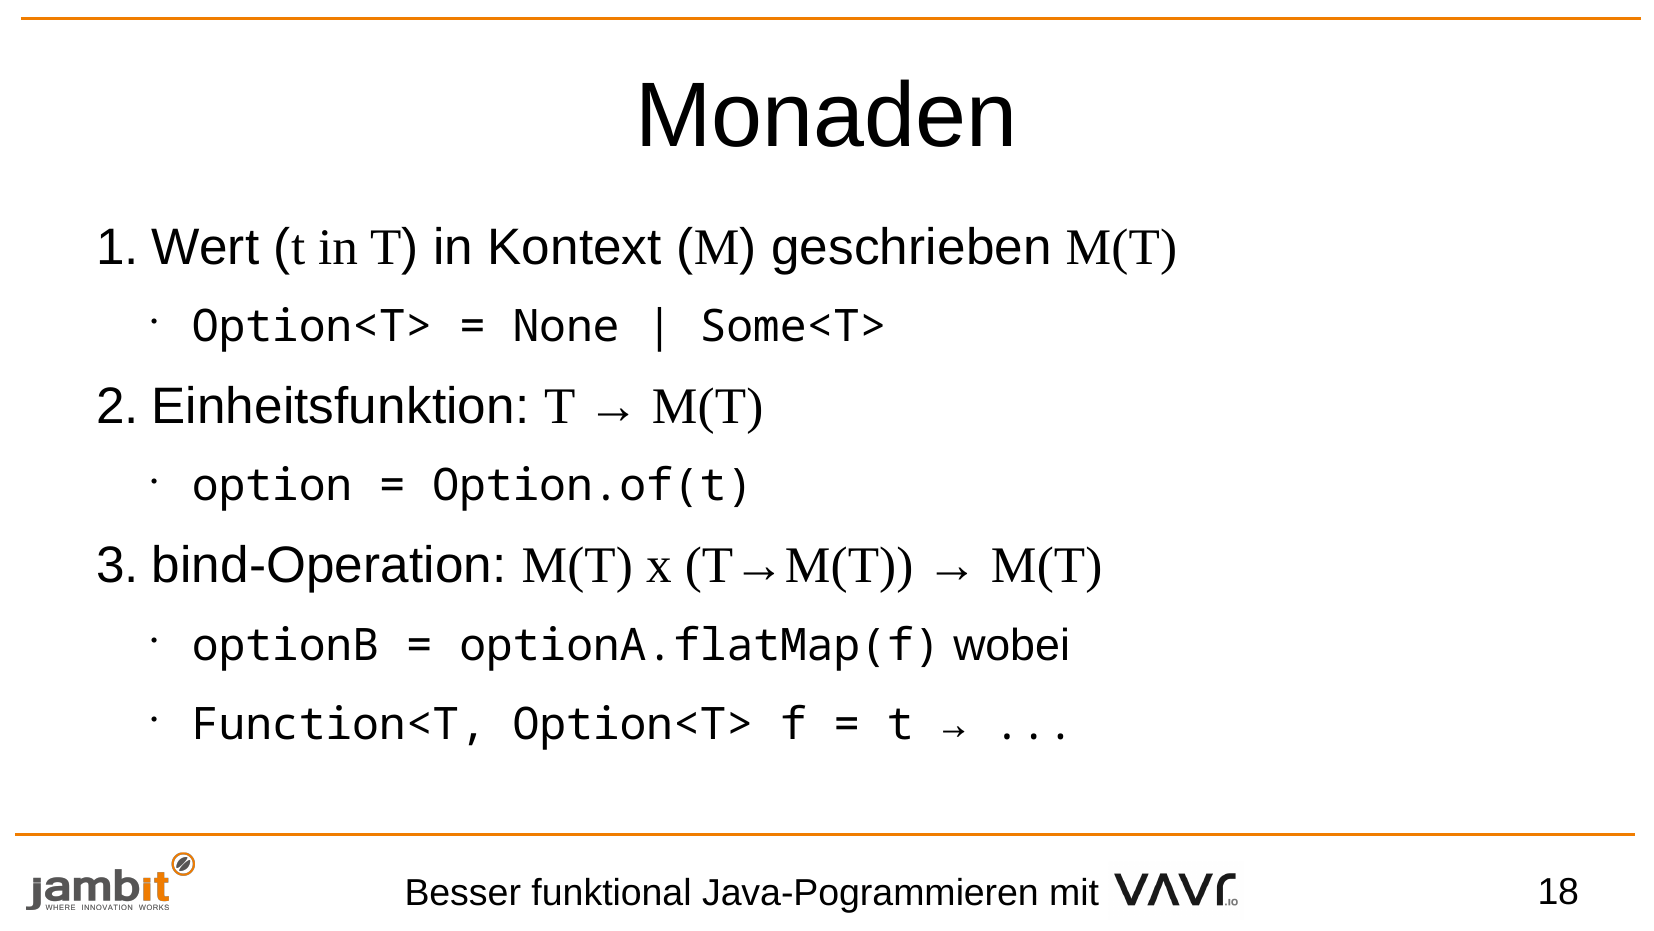

# Monaden
 Wert (t in T) in Kontext (M) geschrieben M(T)
Option<T> = None | Some<T>
 Einheitsfunktion: T → M(T)
option = Option.of(t)
 bind-Operation: M(T) x (T→M(T)) → M(T)
optionB = optionA.flatMap(f) wobei
Function<T, Option<T> f = t → ...